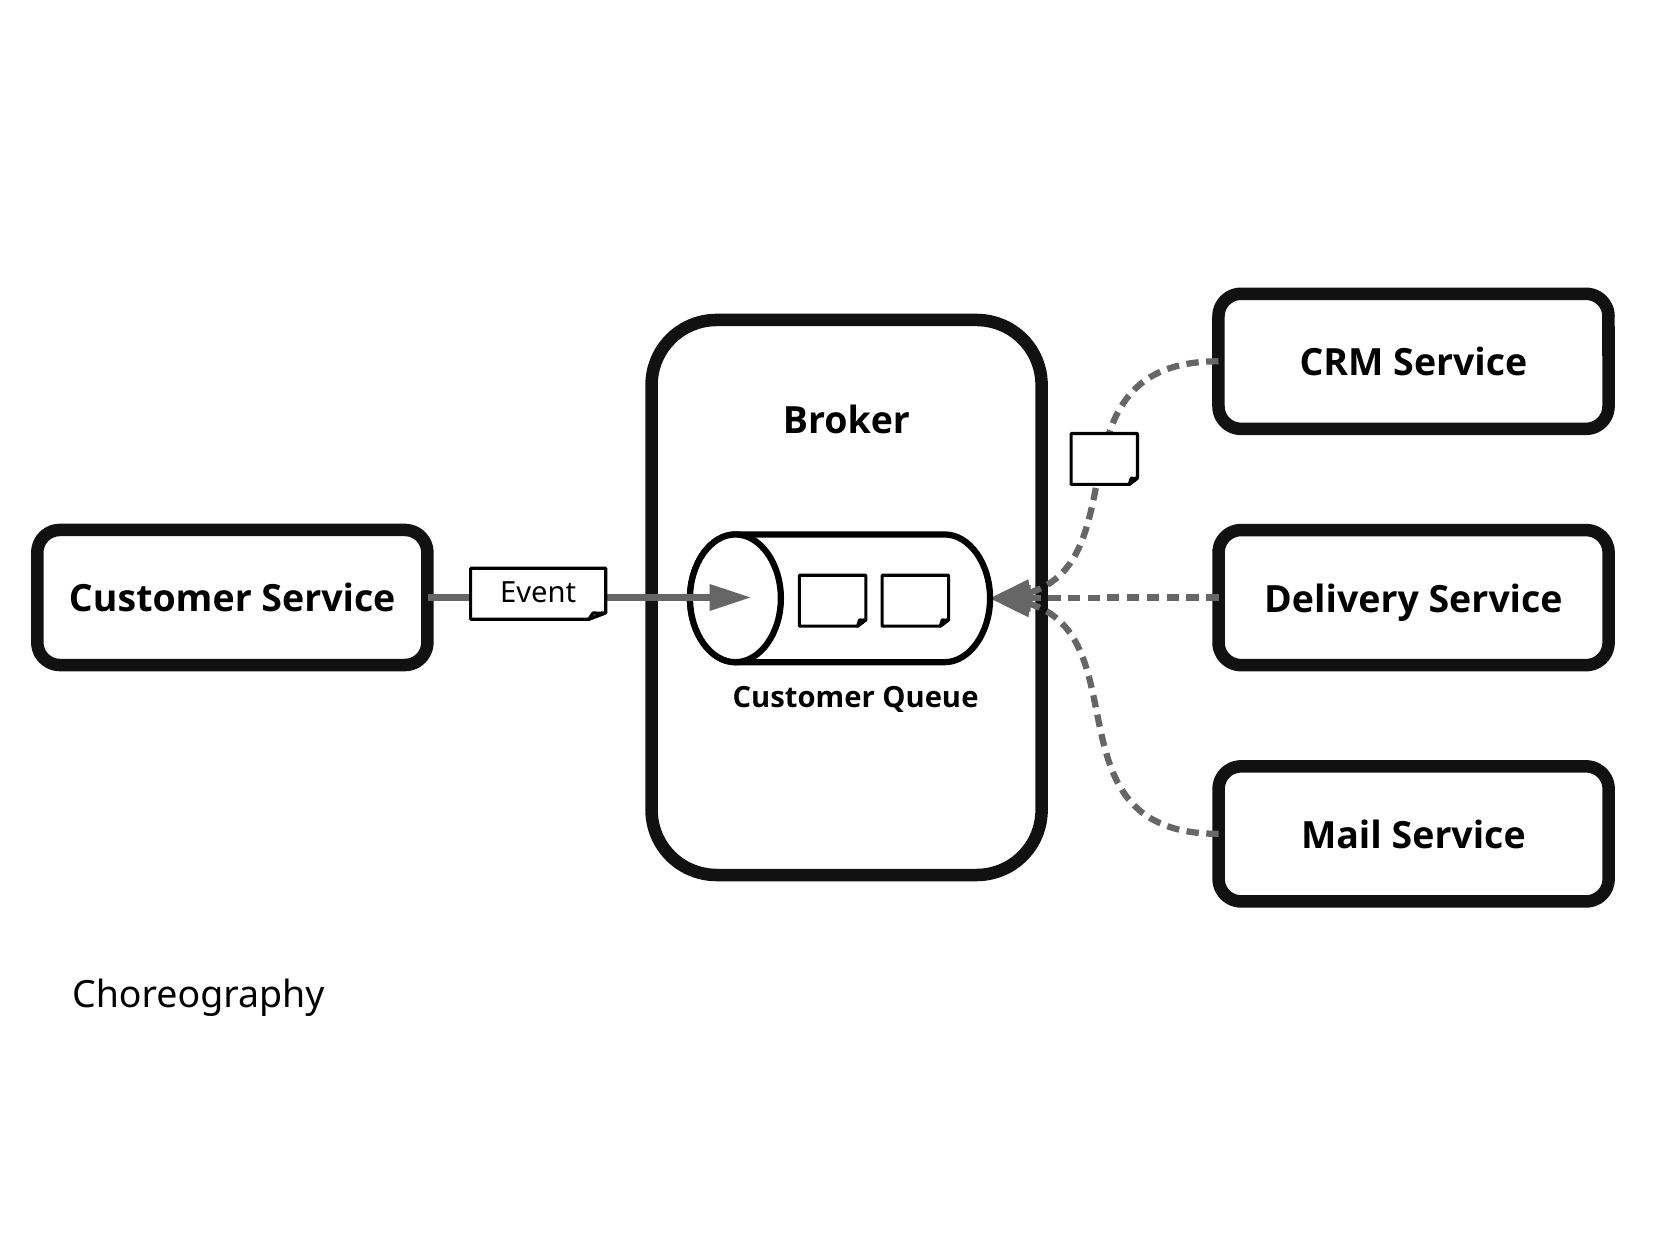

CRM Service
Broker
Customer Service
Delivery Service
Event
Customer Queue
Mail Service
Choreography